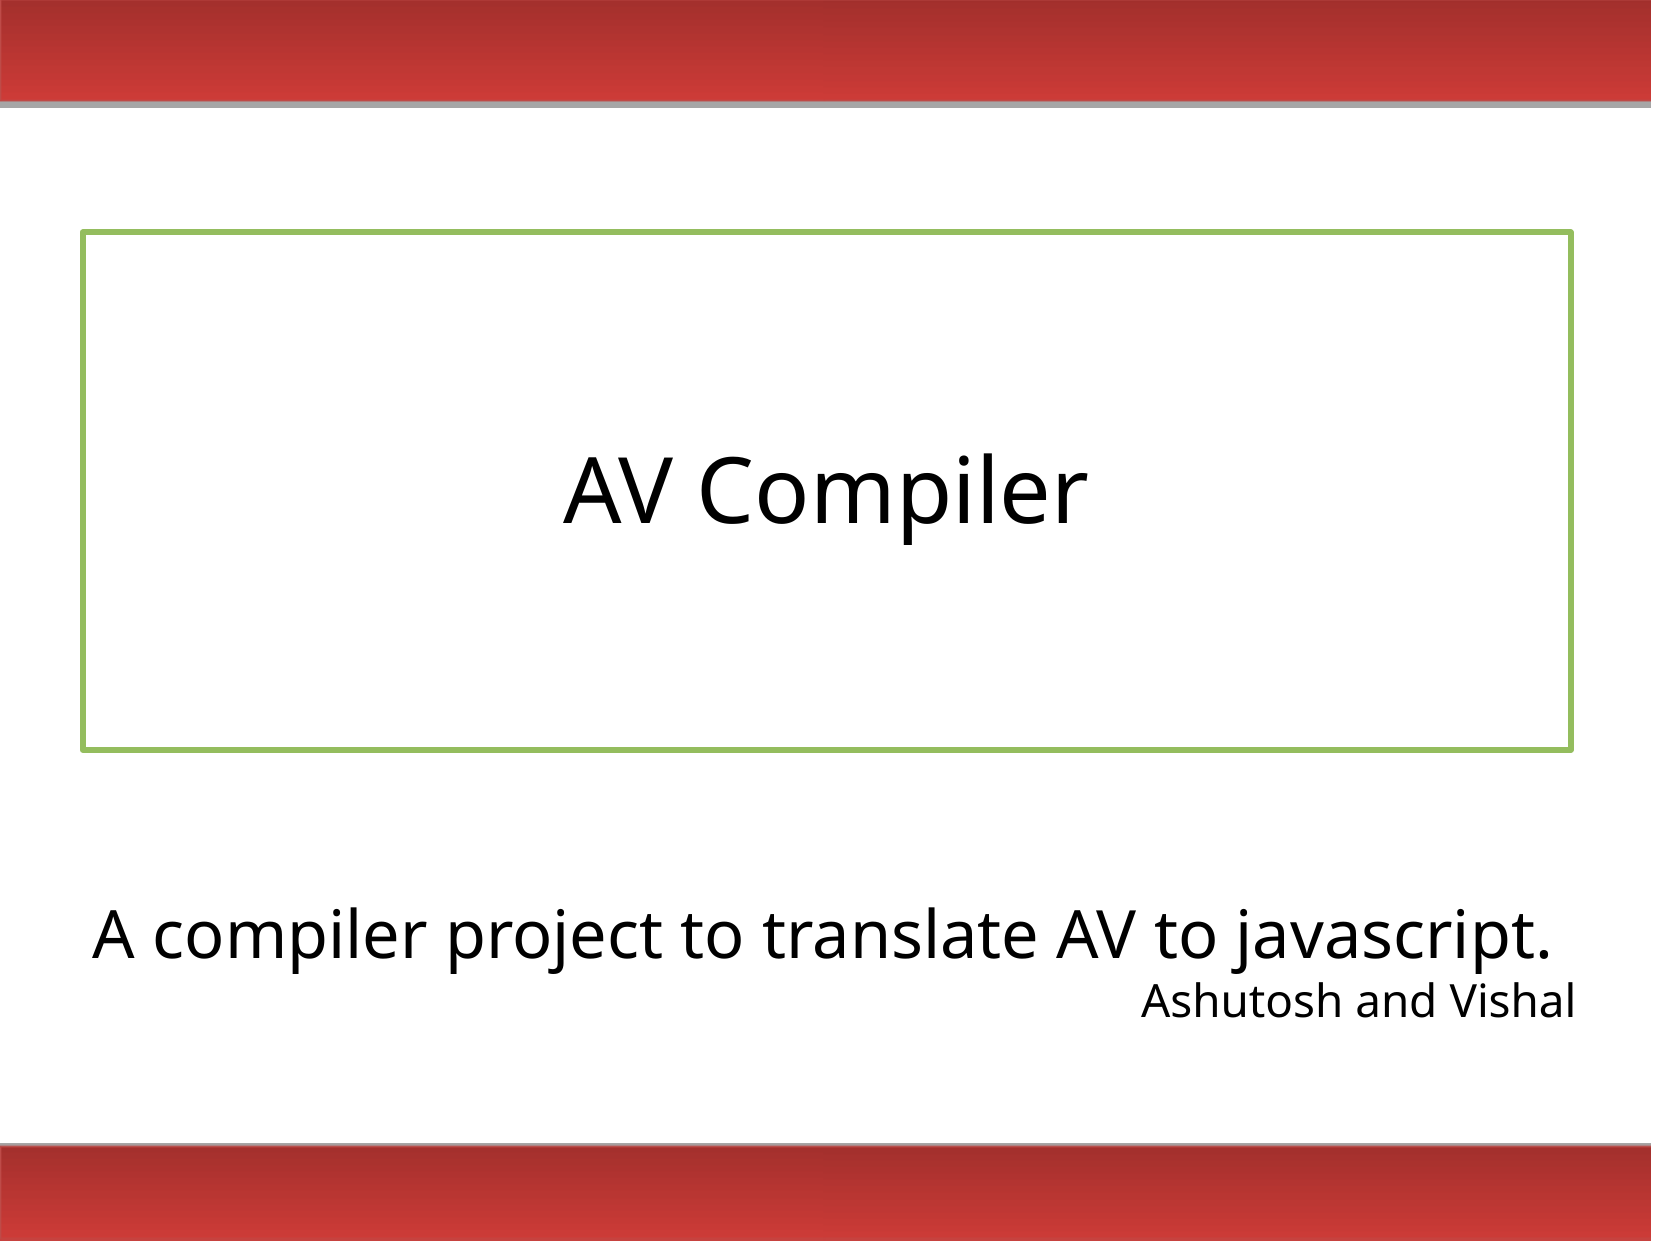

AV Compiler
A compiler project to translate AV to javascript.
Ashutosh and Vishal